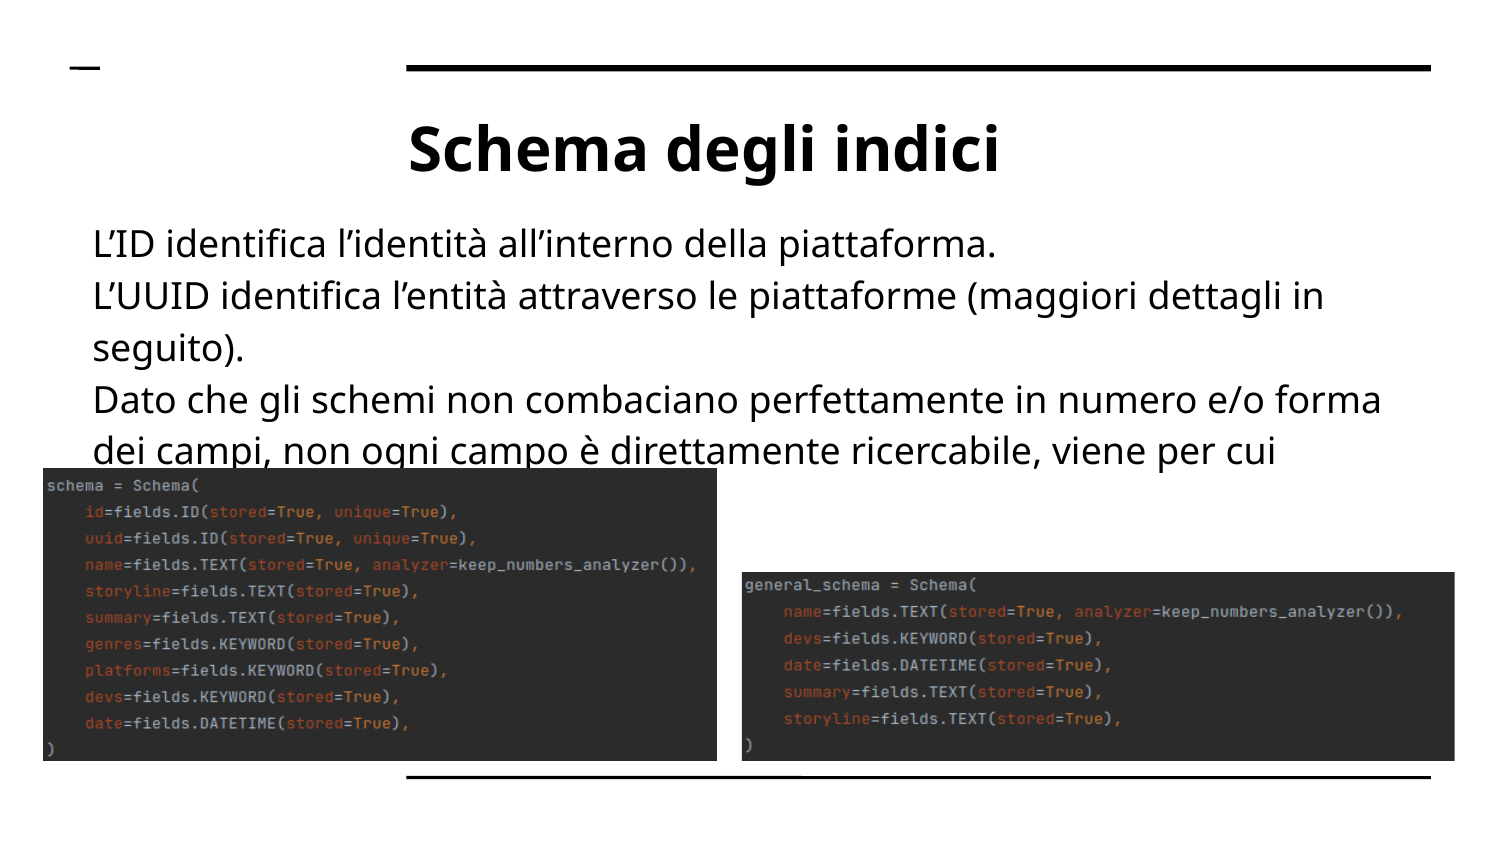

# Schema degli indici
L’ID identifica l’identità all’interno della piattaforma.
L’UUID identifica l’entità attraverso le piattaforme (maggiori dettagli in seguito).
Dato che gli schemi non combaciano perfettamente in numero e/o forma dei campi, non ogni campo è direttamente ricercabile, viene per cui utilizzato uno schema “generale”.